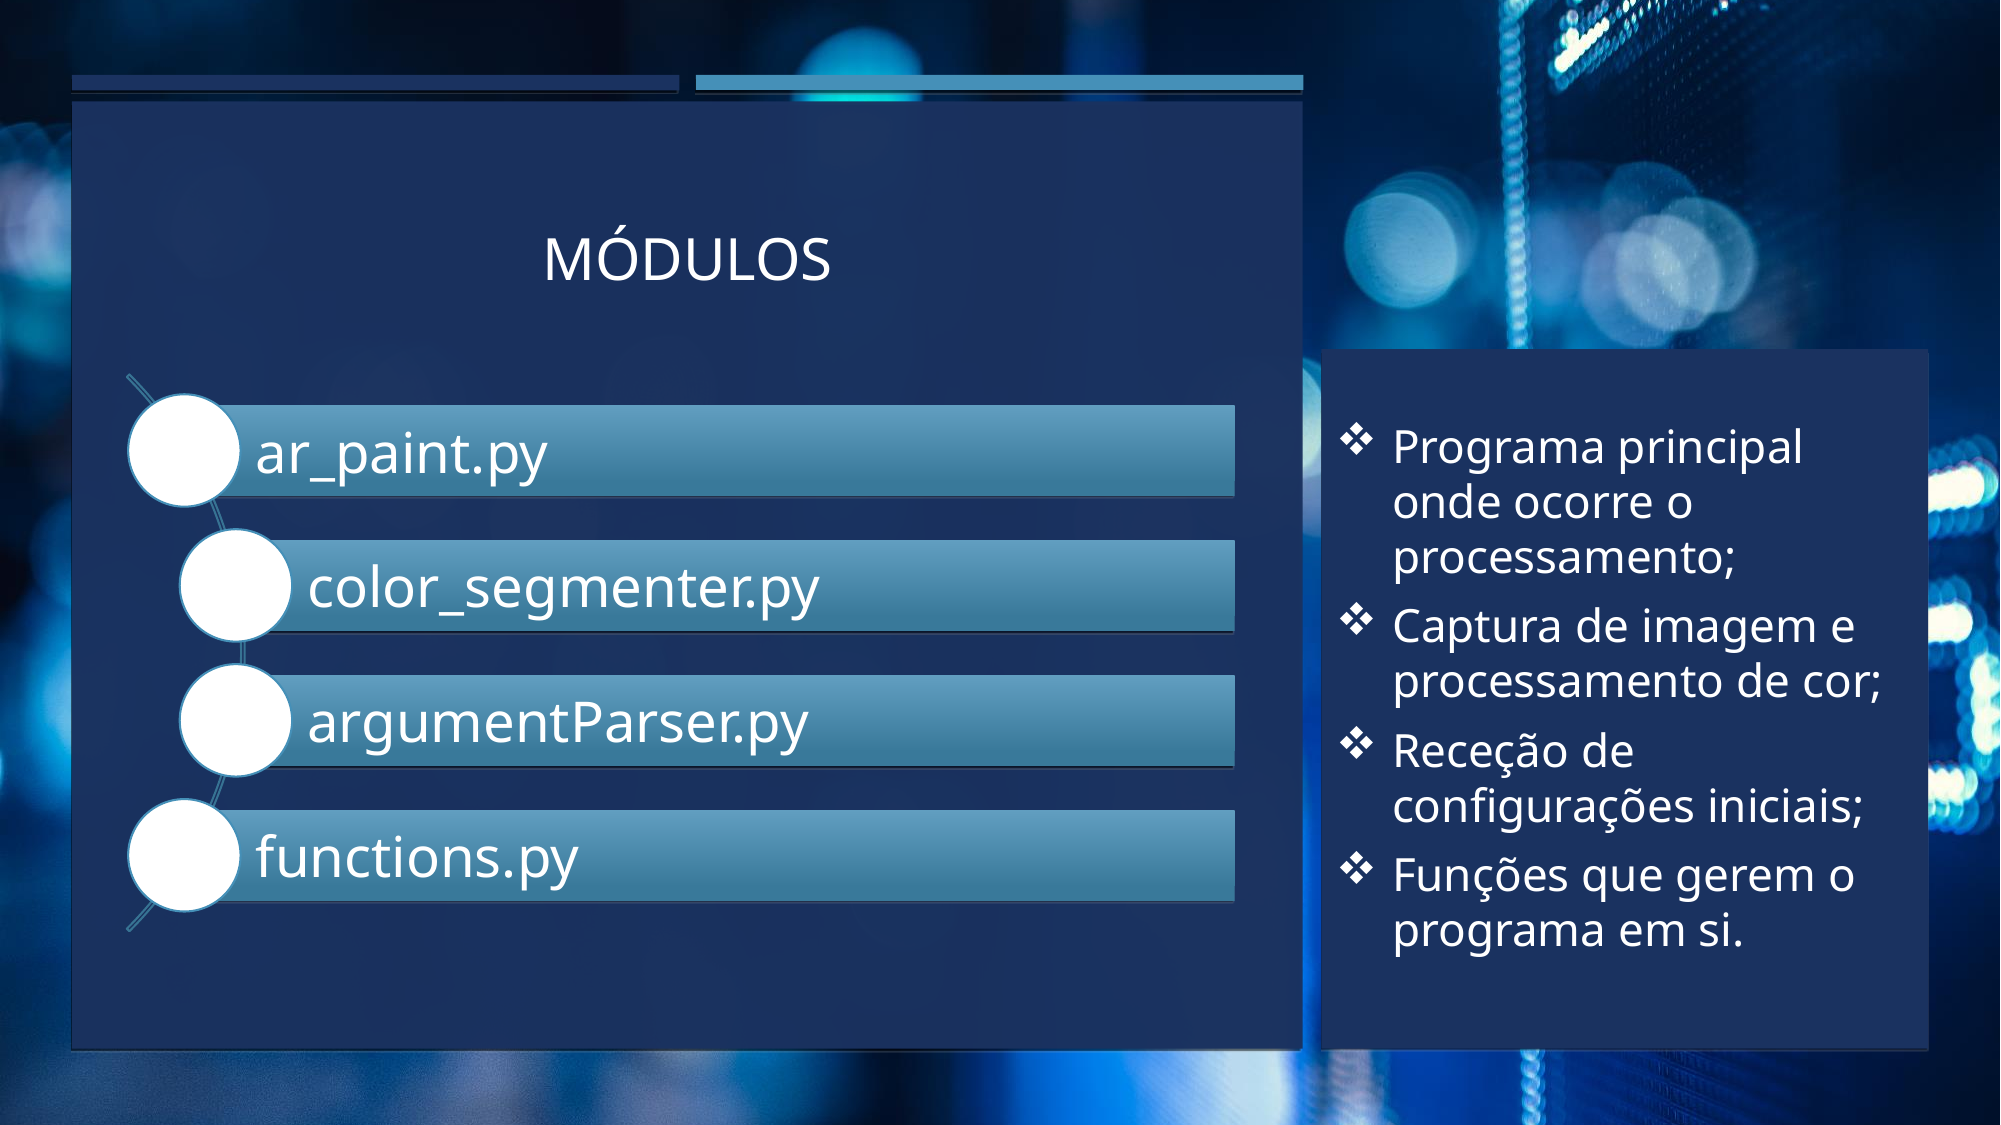

# Módulos
ar_paint.py
color_segmenter.py
argumentParser.py
functions.py
Programa principal onde ocorre o processamento;
Captura de imagem e processamento de cor;
Receção de configurações iniciais;
Funções que gerem o programa em si.